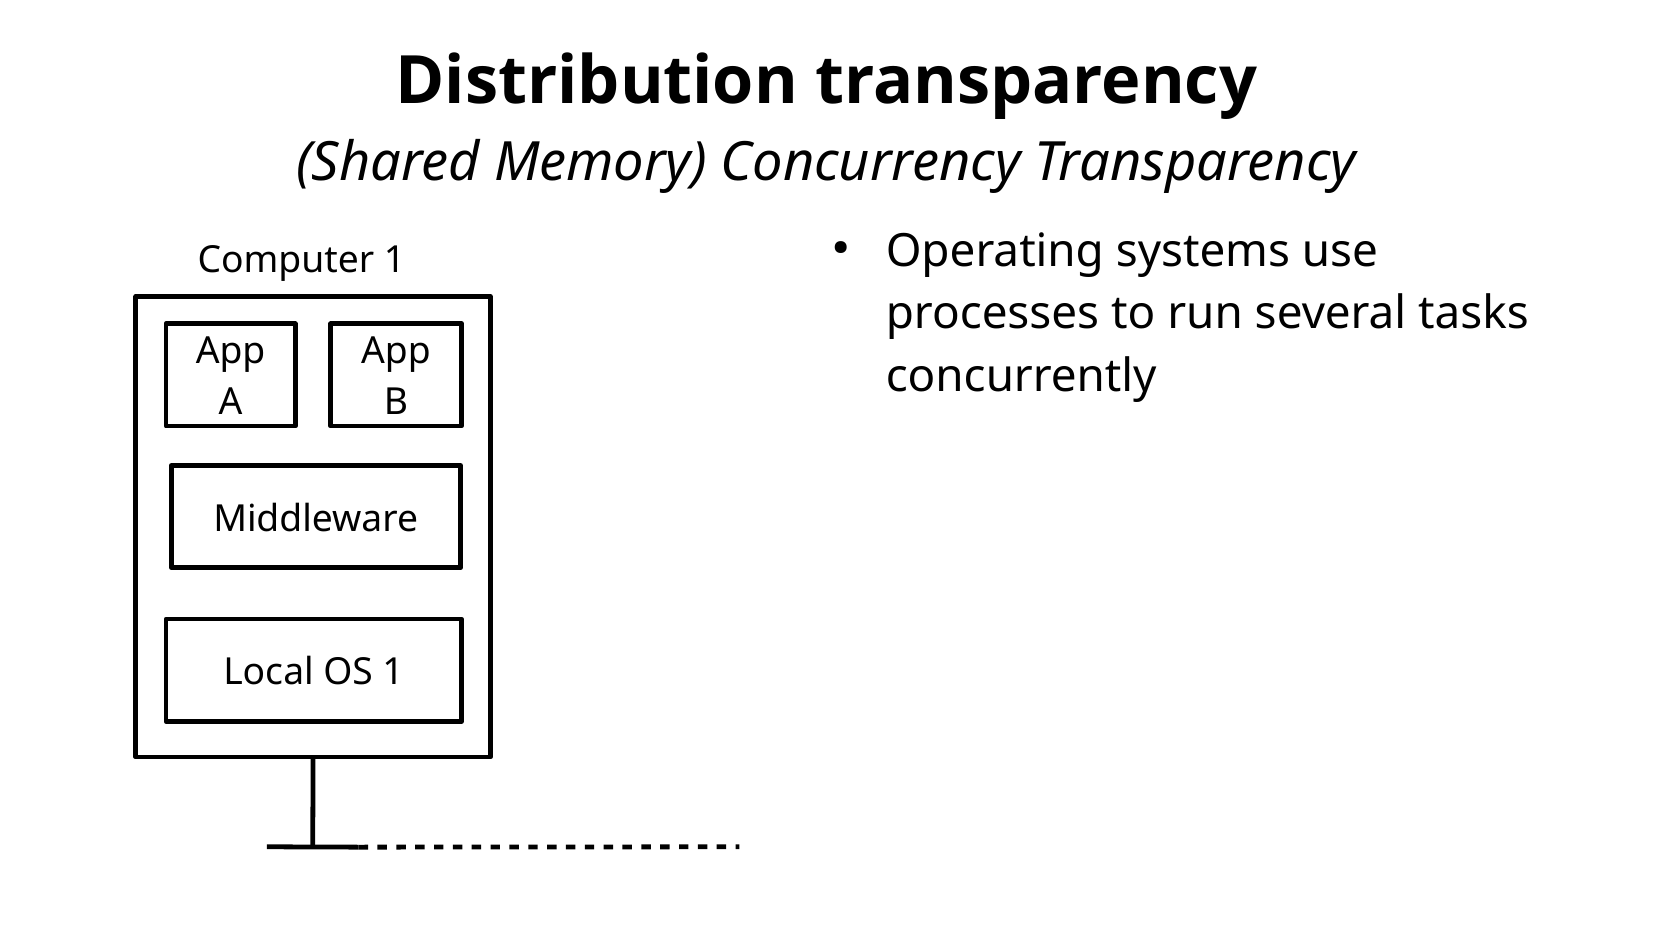

# Distribution transparency (Shared Memory) Concurrency Transparency
Operating systems use processes to run several tasks concurrently
Computer 1
App
A
App
B
Middleware
Local OS 1